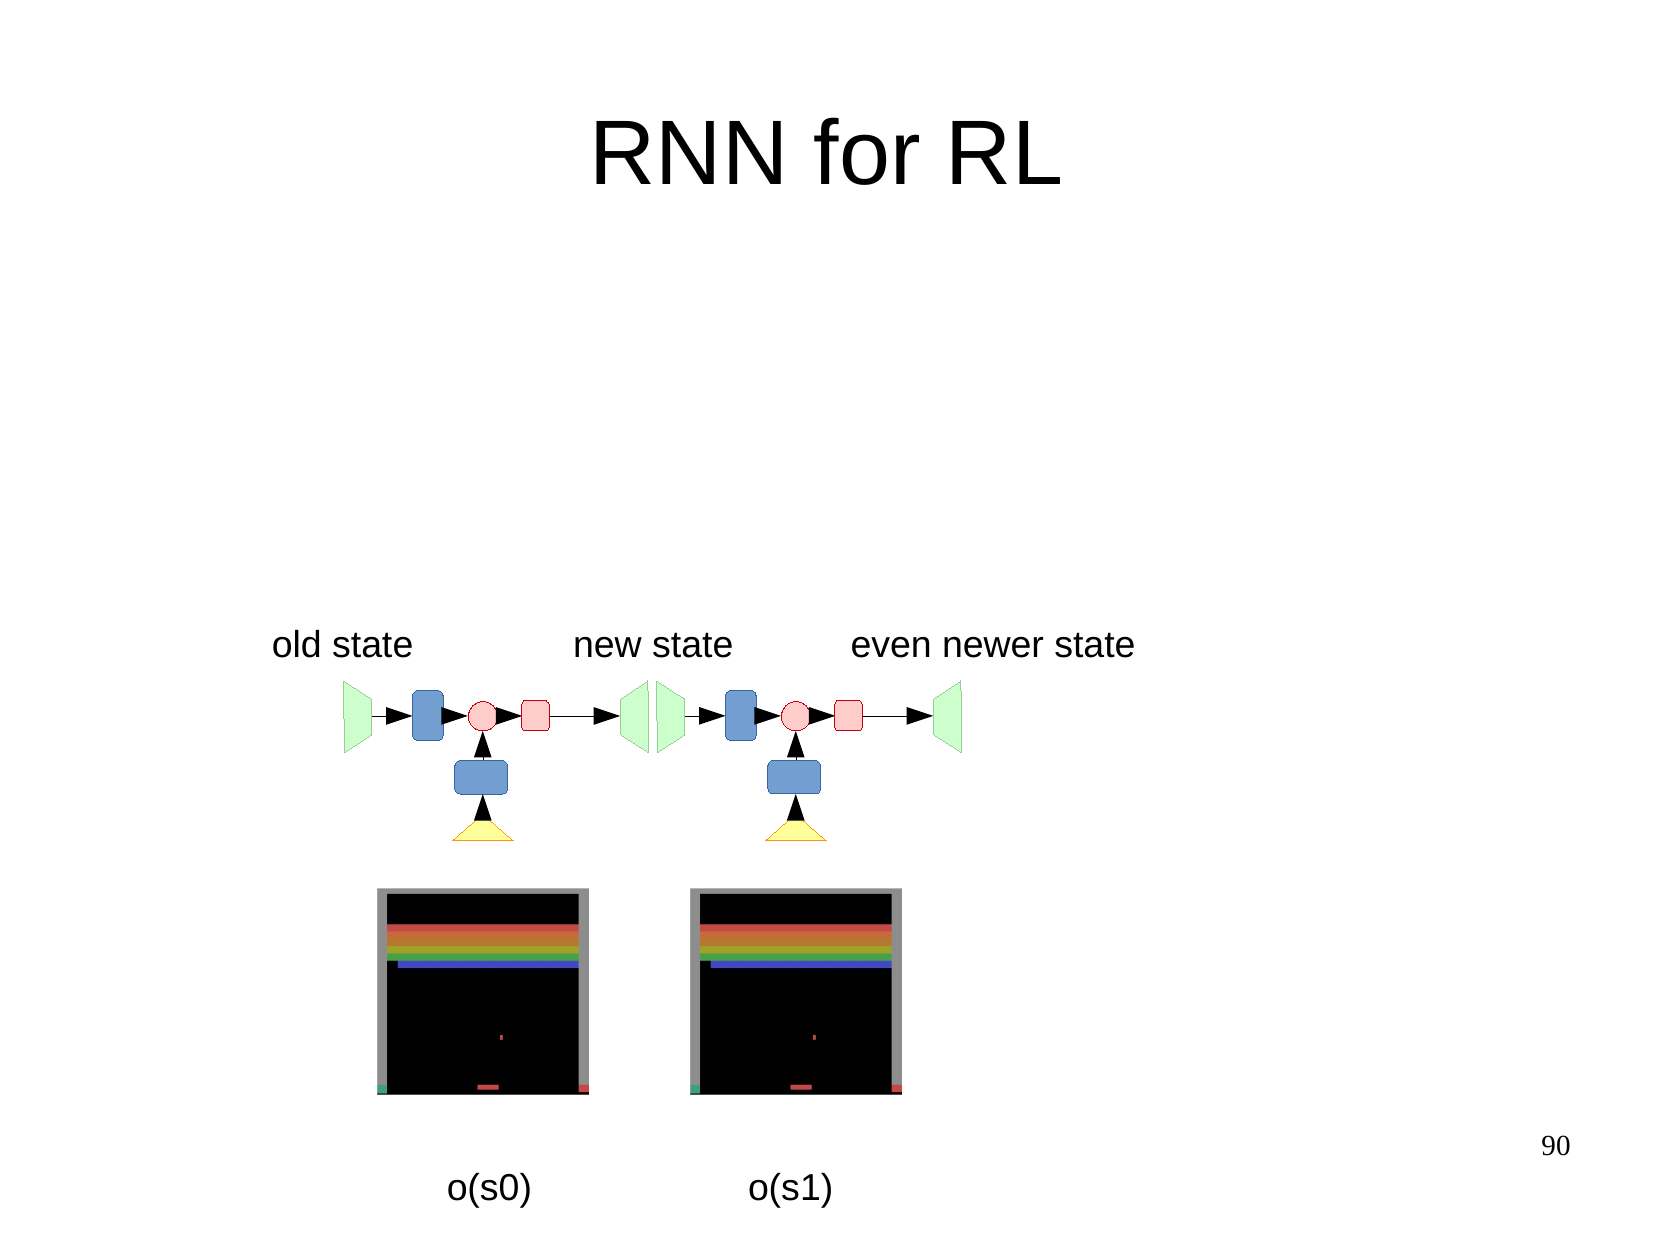

# RNN for RL
old state
new state
even newer state
90
o(s0)
o(s1)